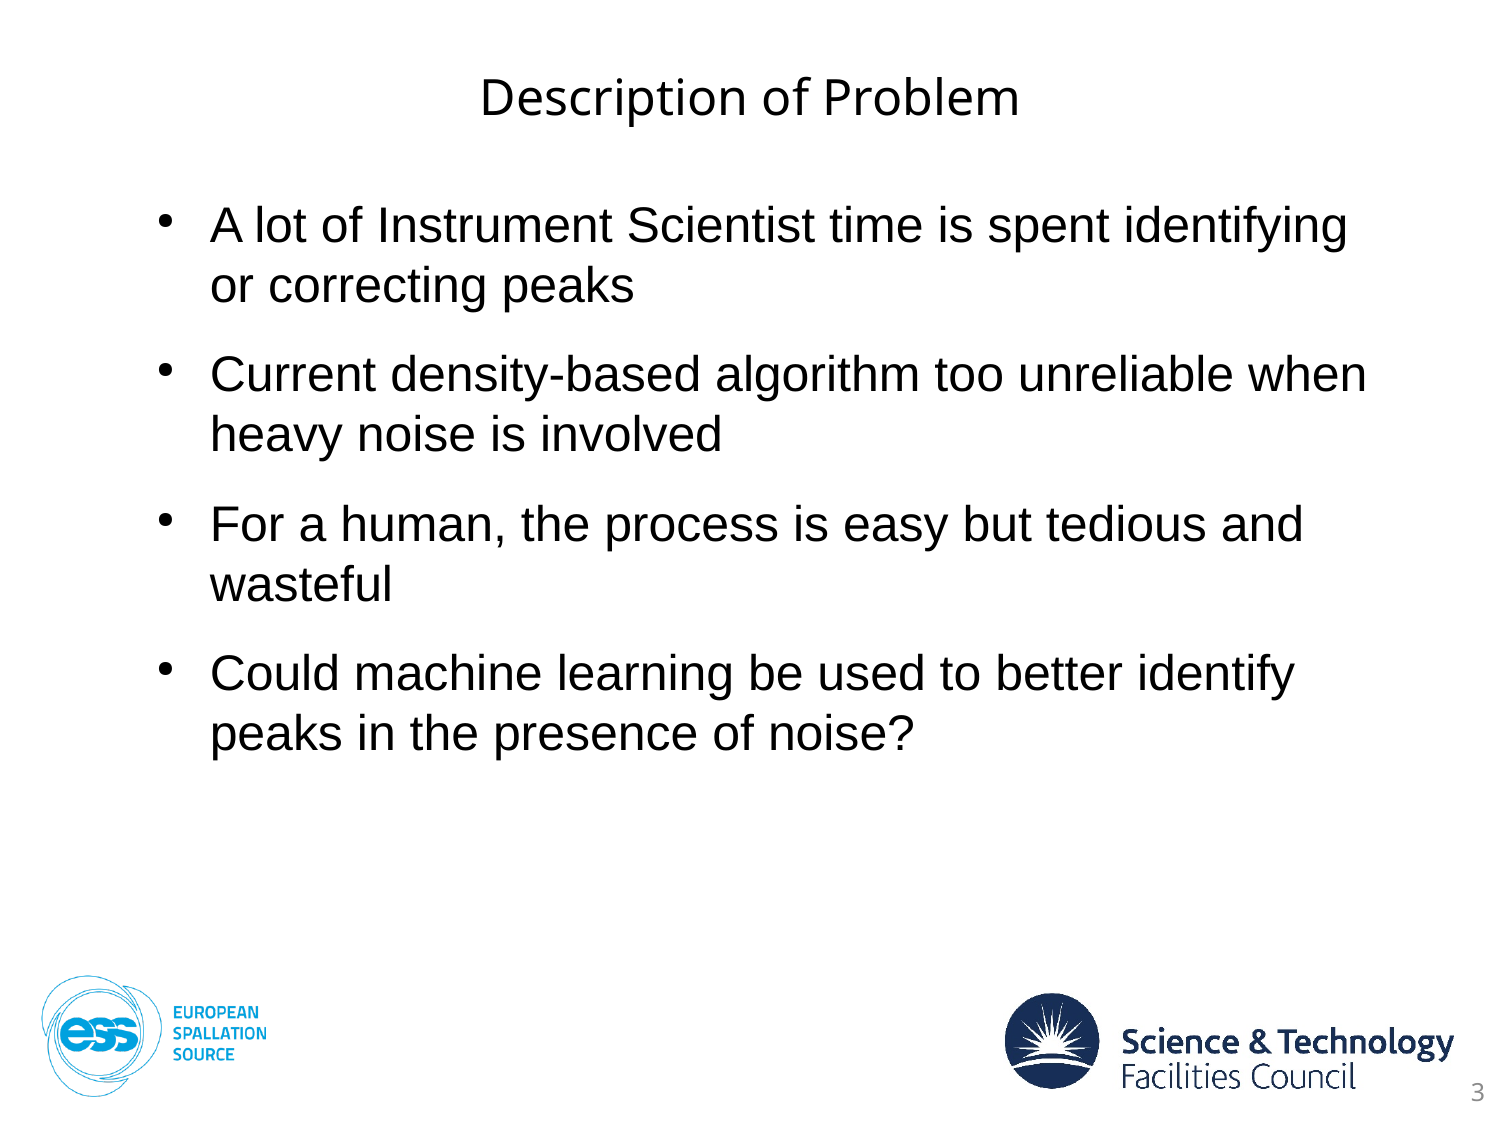

# Description of Problem
A lot of Instrument Scientist time is spent identifying or correcting peaks
Current density-based algorithm too unreliable when heavy noise is involved
For a human, the process is easy but tedious and wasteful
Could machine learning be used to better identify peaks in the presence of noise?